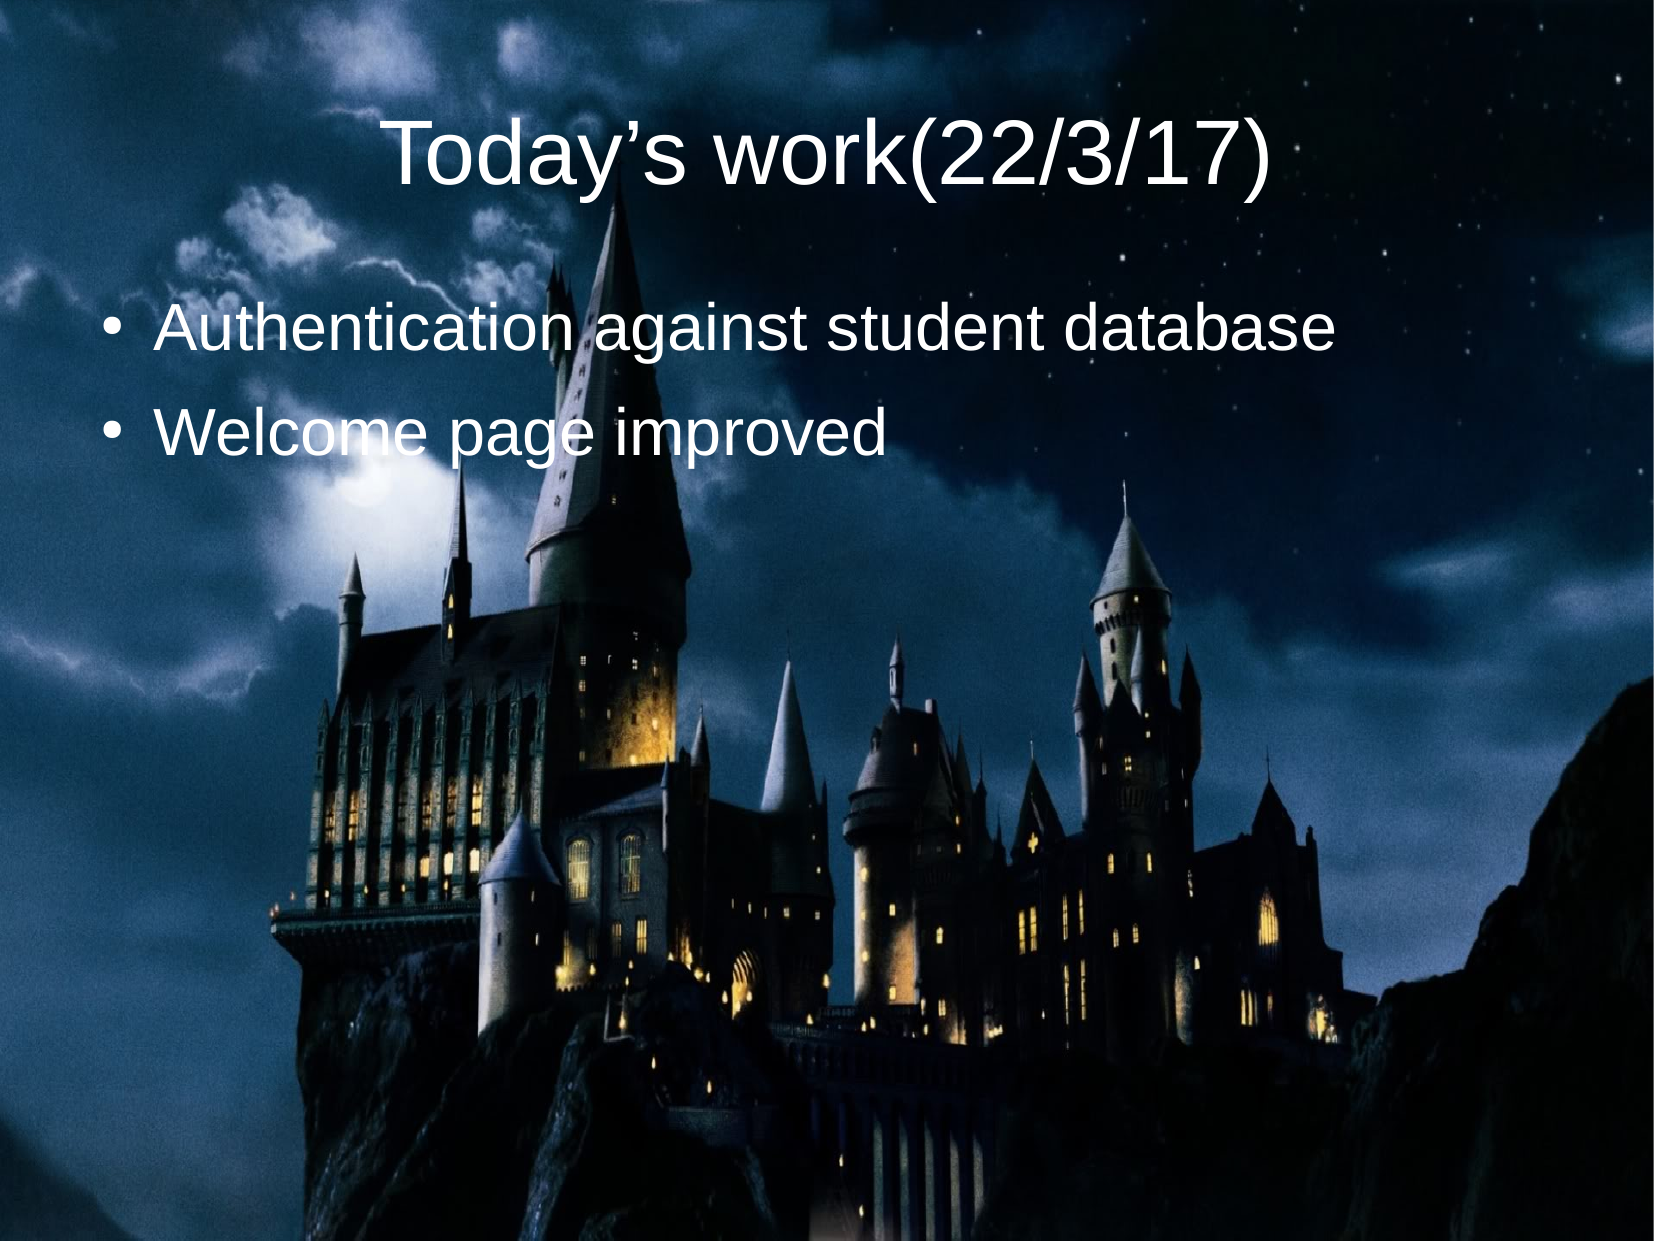

# Today’s work(22/3/17)
Authentication against student database
Welcome page improved